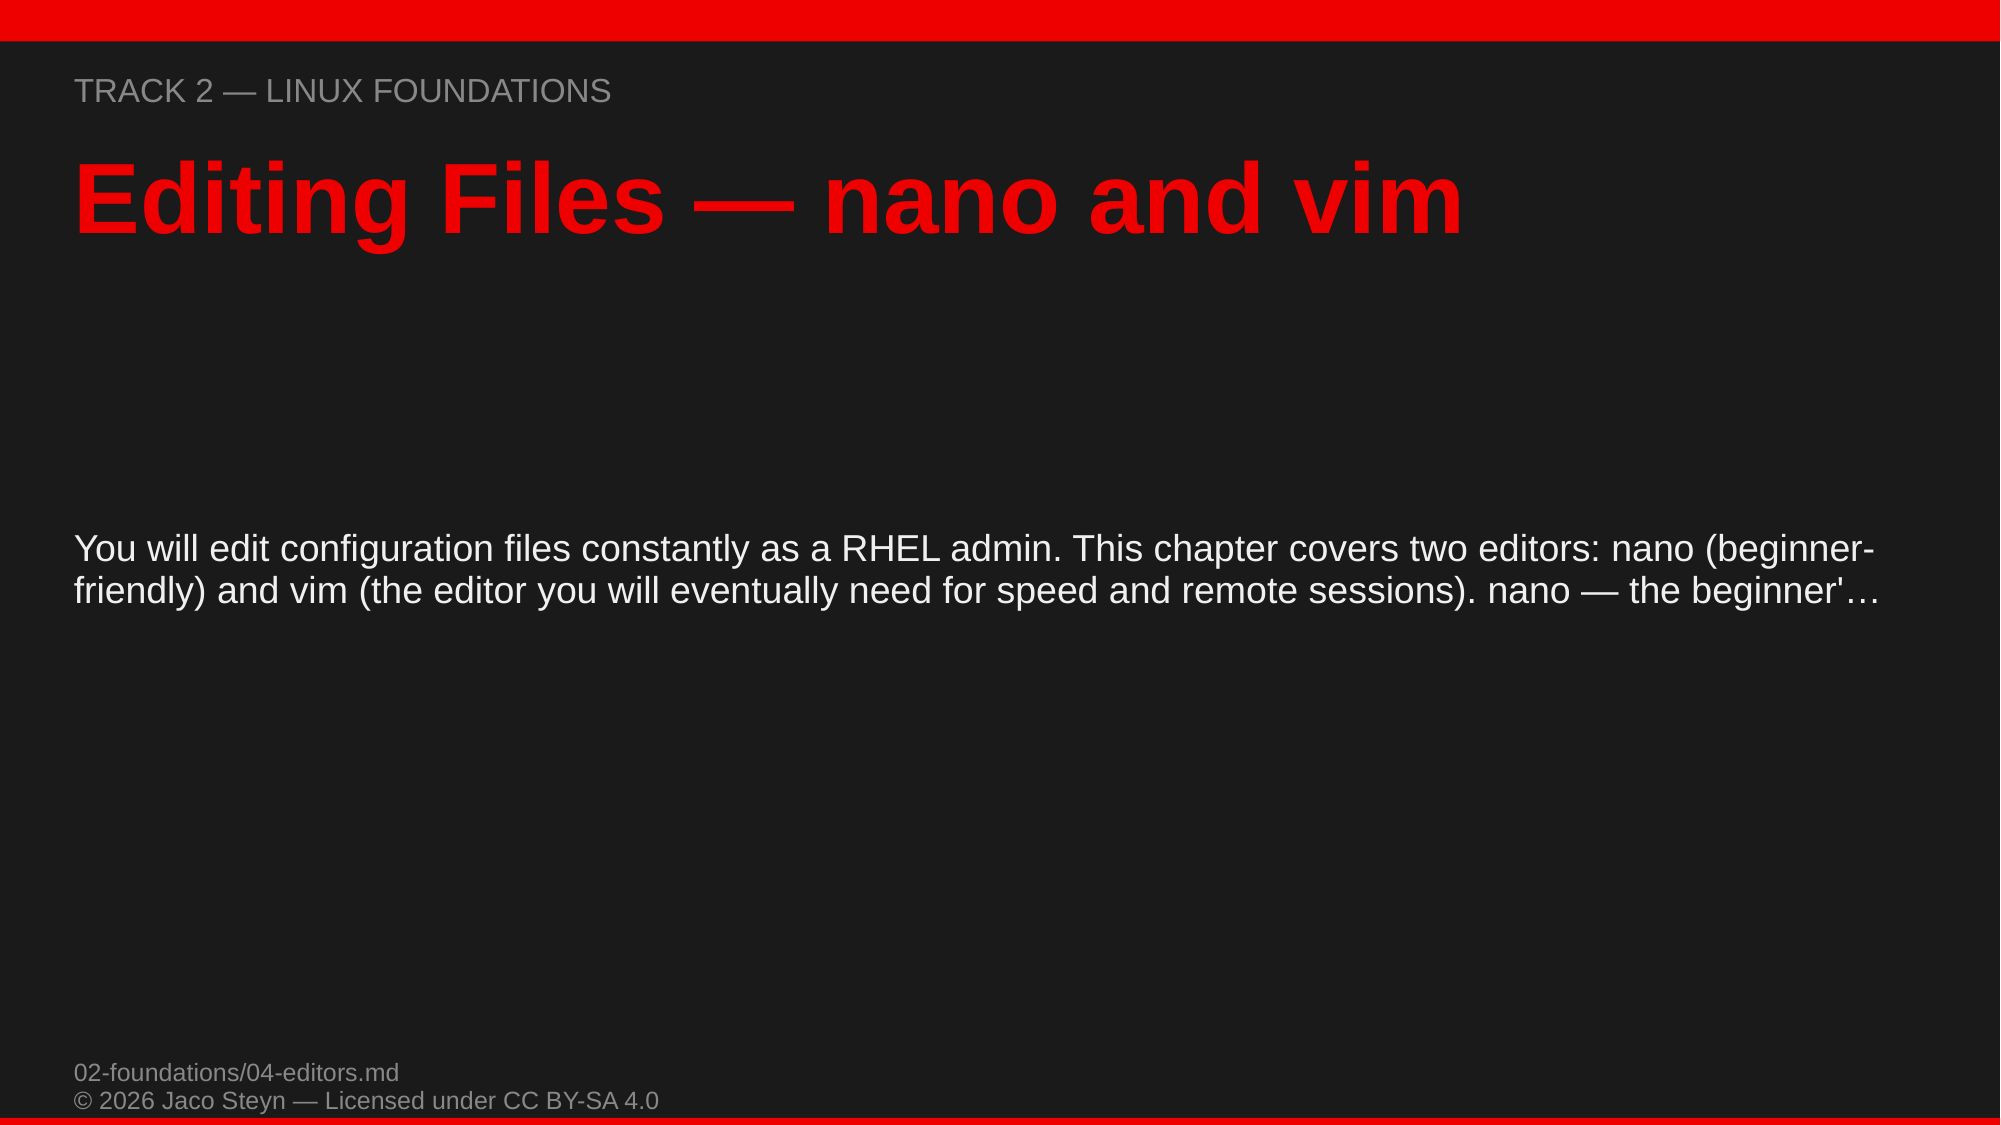

TRACK 2 — LINUX FOUNDATIONS
Editing Files — nano and vim
You will edit configuration files constantly as a RHEL admin. This chapter covers two editors: nano (beginner-friendly) and vim (the editor you will eventually need for speed and remote sessions). nano — the beginner'…
02-foundations/04-editors.md
© 2026 Jaco Steyn — Licensed under CC BY-SA 4.0